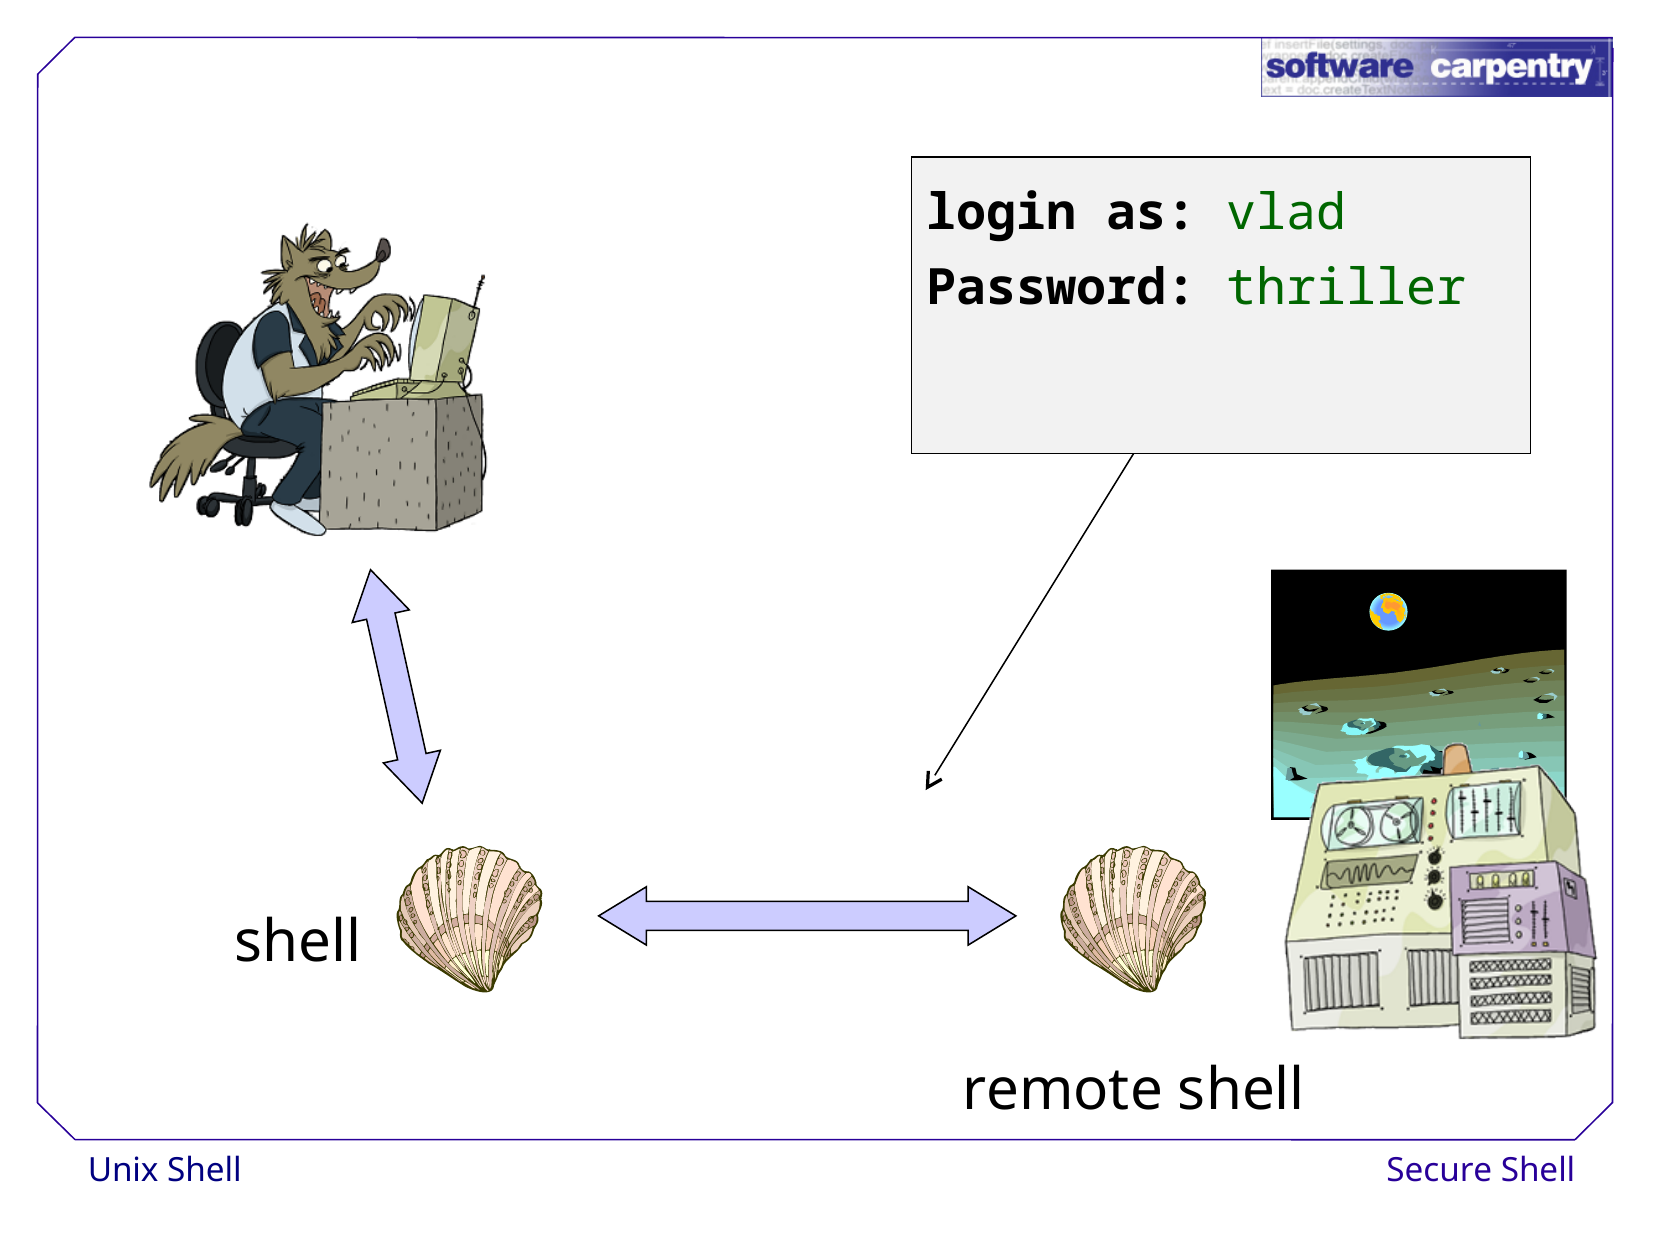

login as: vlad
Password: thriller
shell
remote shell